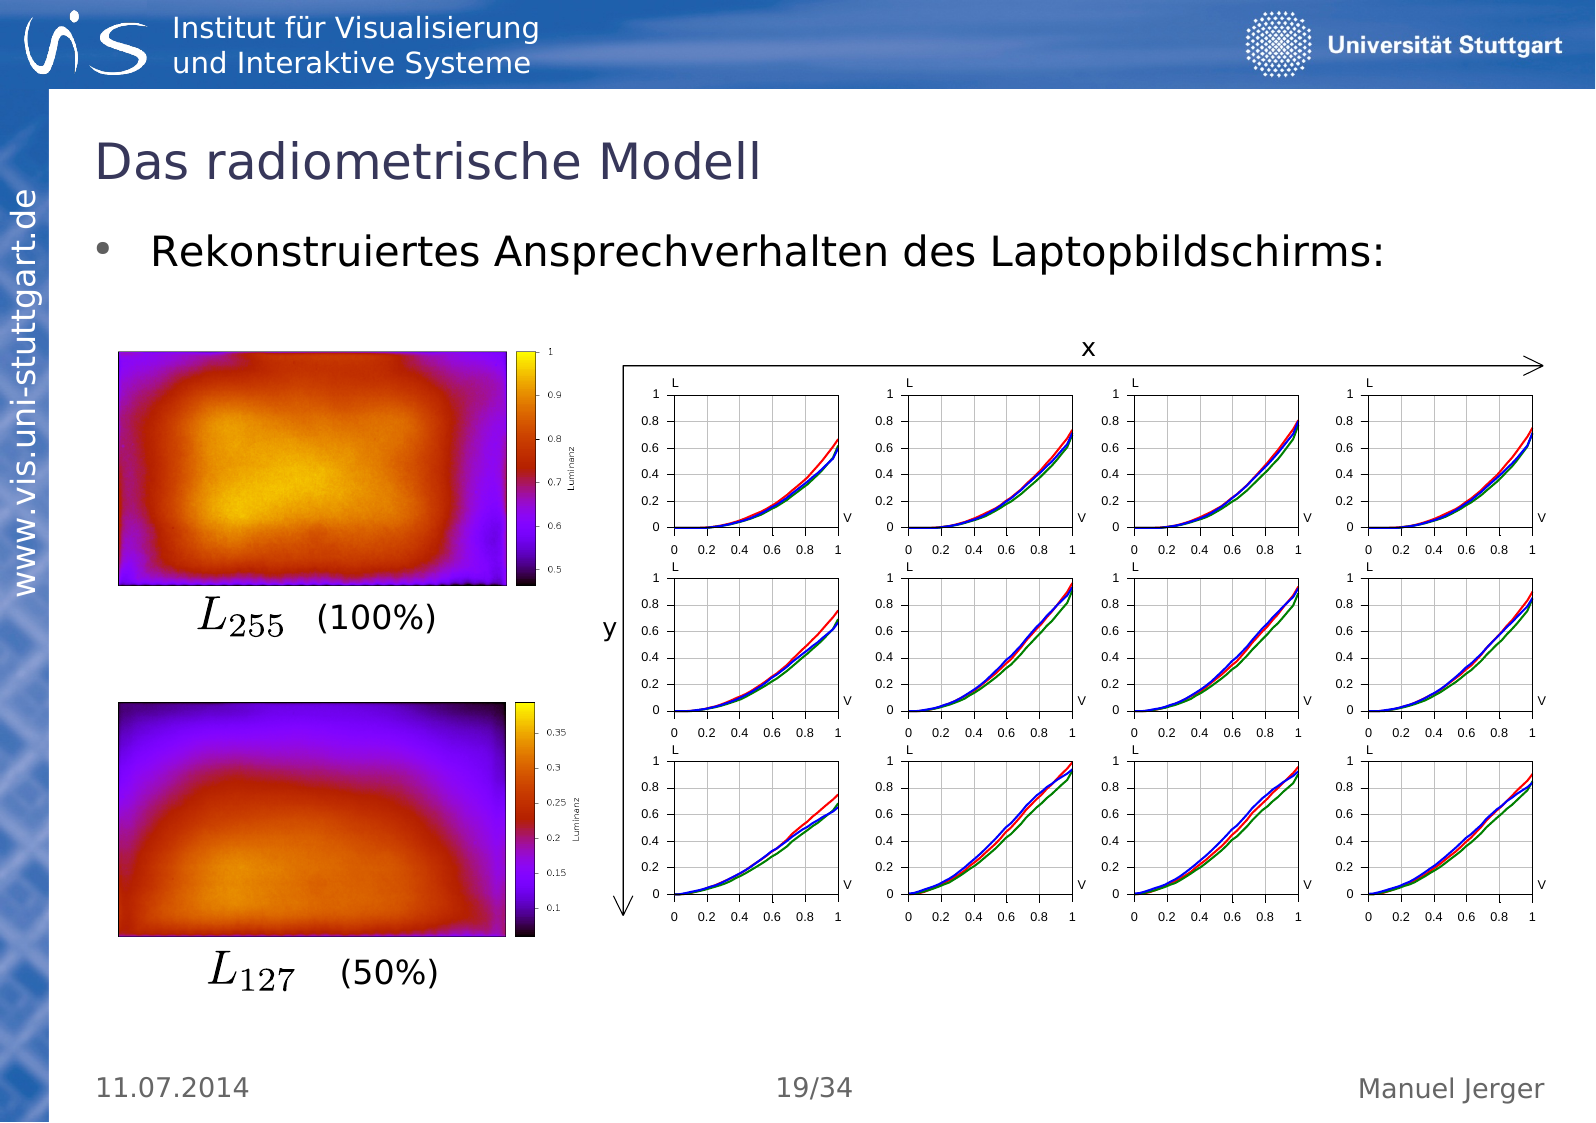

# Das radiometrische Modell
Rekonstruiertes Ansprechverhalten des Laptopbildschirms:
(100%)
(50%)